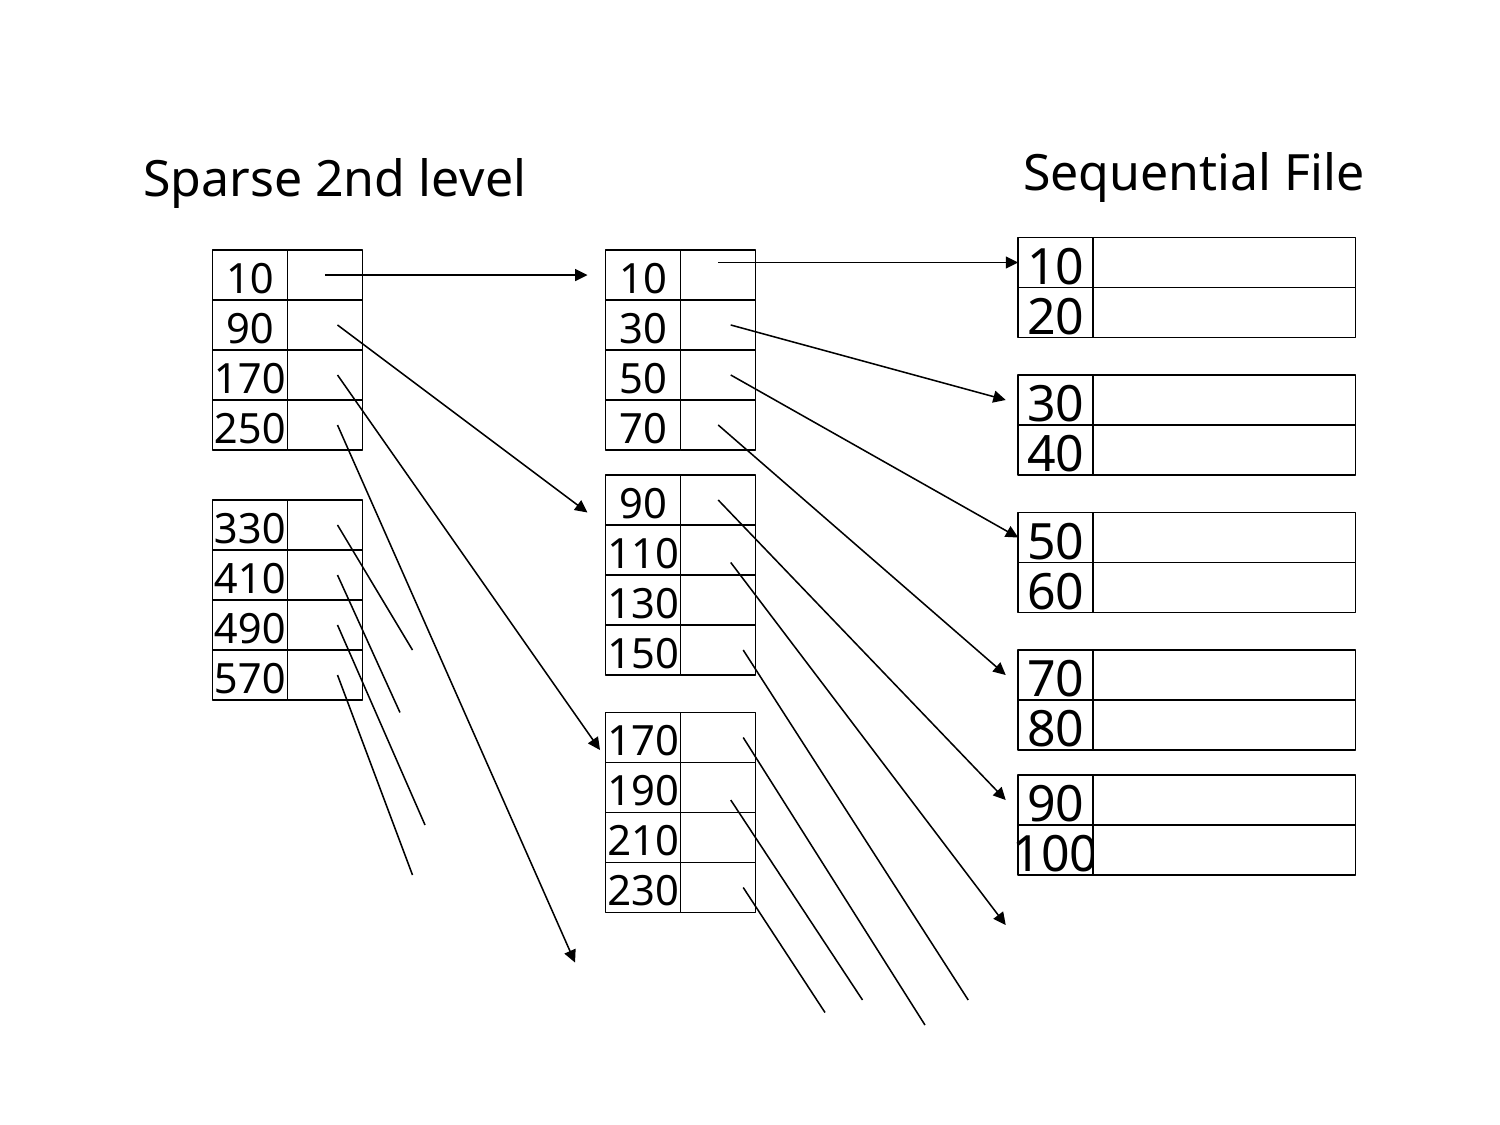

Sequential File
Sparse 2nd level
10
20
10
90
170
250
10
30
50
70
30
40
90
110
130
150
330
410
490
570
50
60
70
80
170
190
210
230
90
100